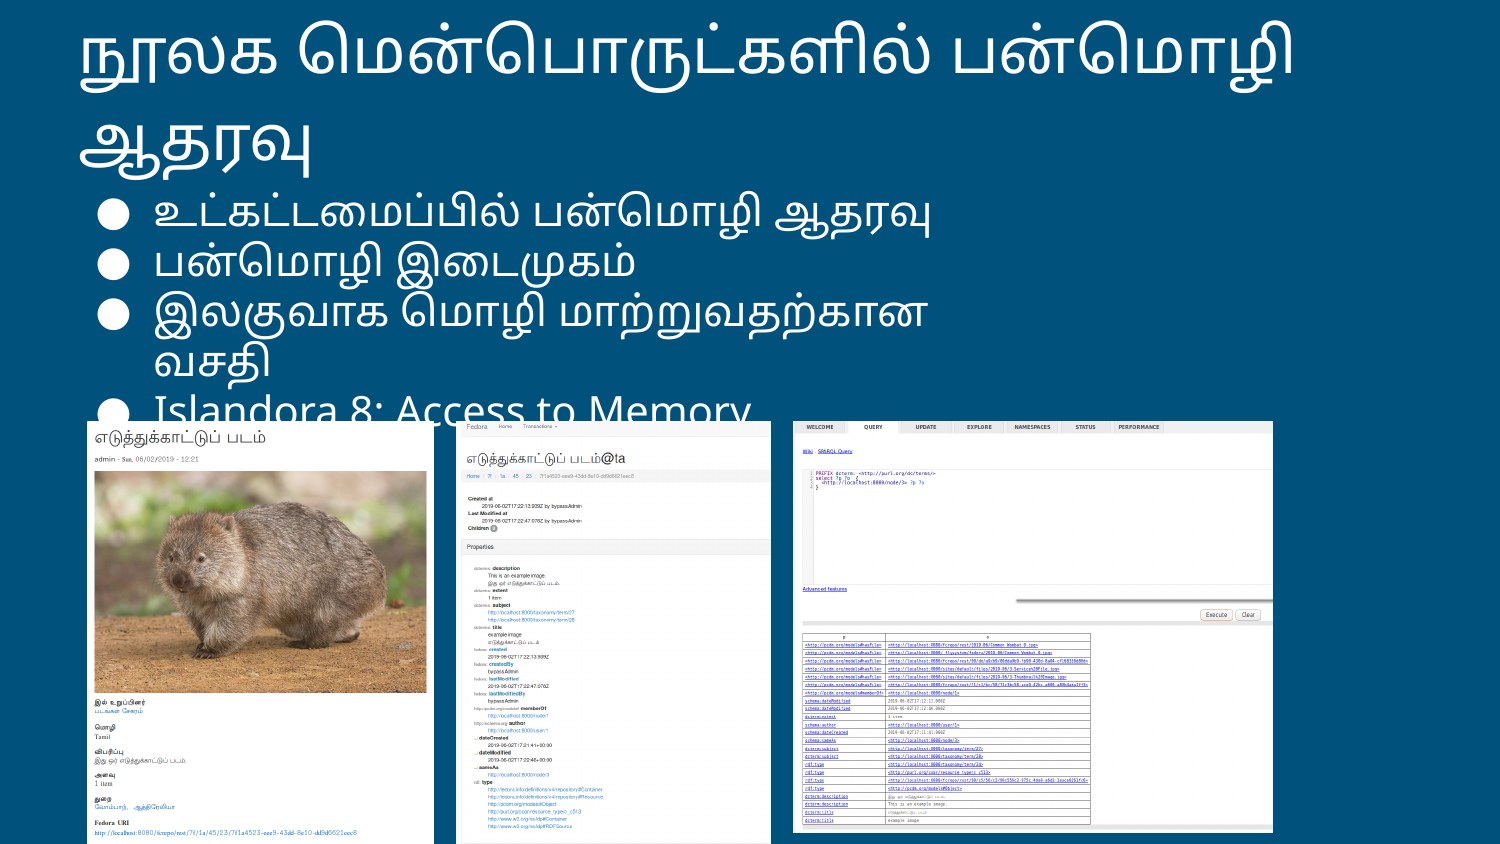

# நூலக மென்பொருட்களில் பன்மொழி ஆதரவு
உட்கட்டமைப்பில் பன்மொழி ஆதரவு
பன்மொழி இடைமுகம்
இலகுவாக மொழி மாற்றுவதற்கான வசதி
Islandora 8; Access to Memory